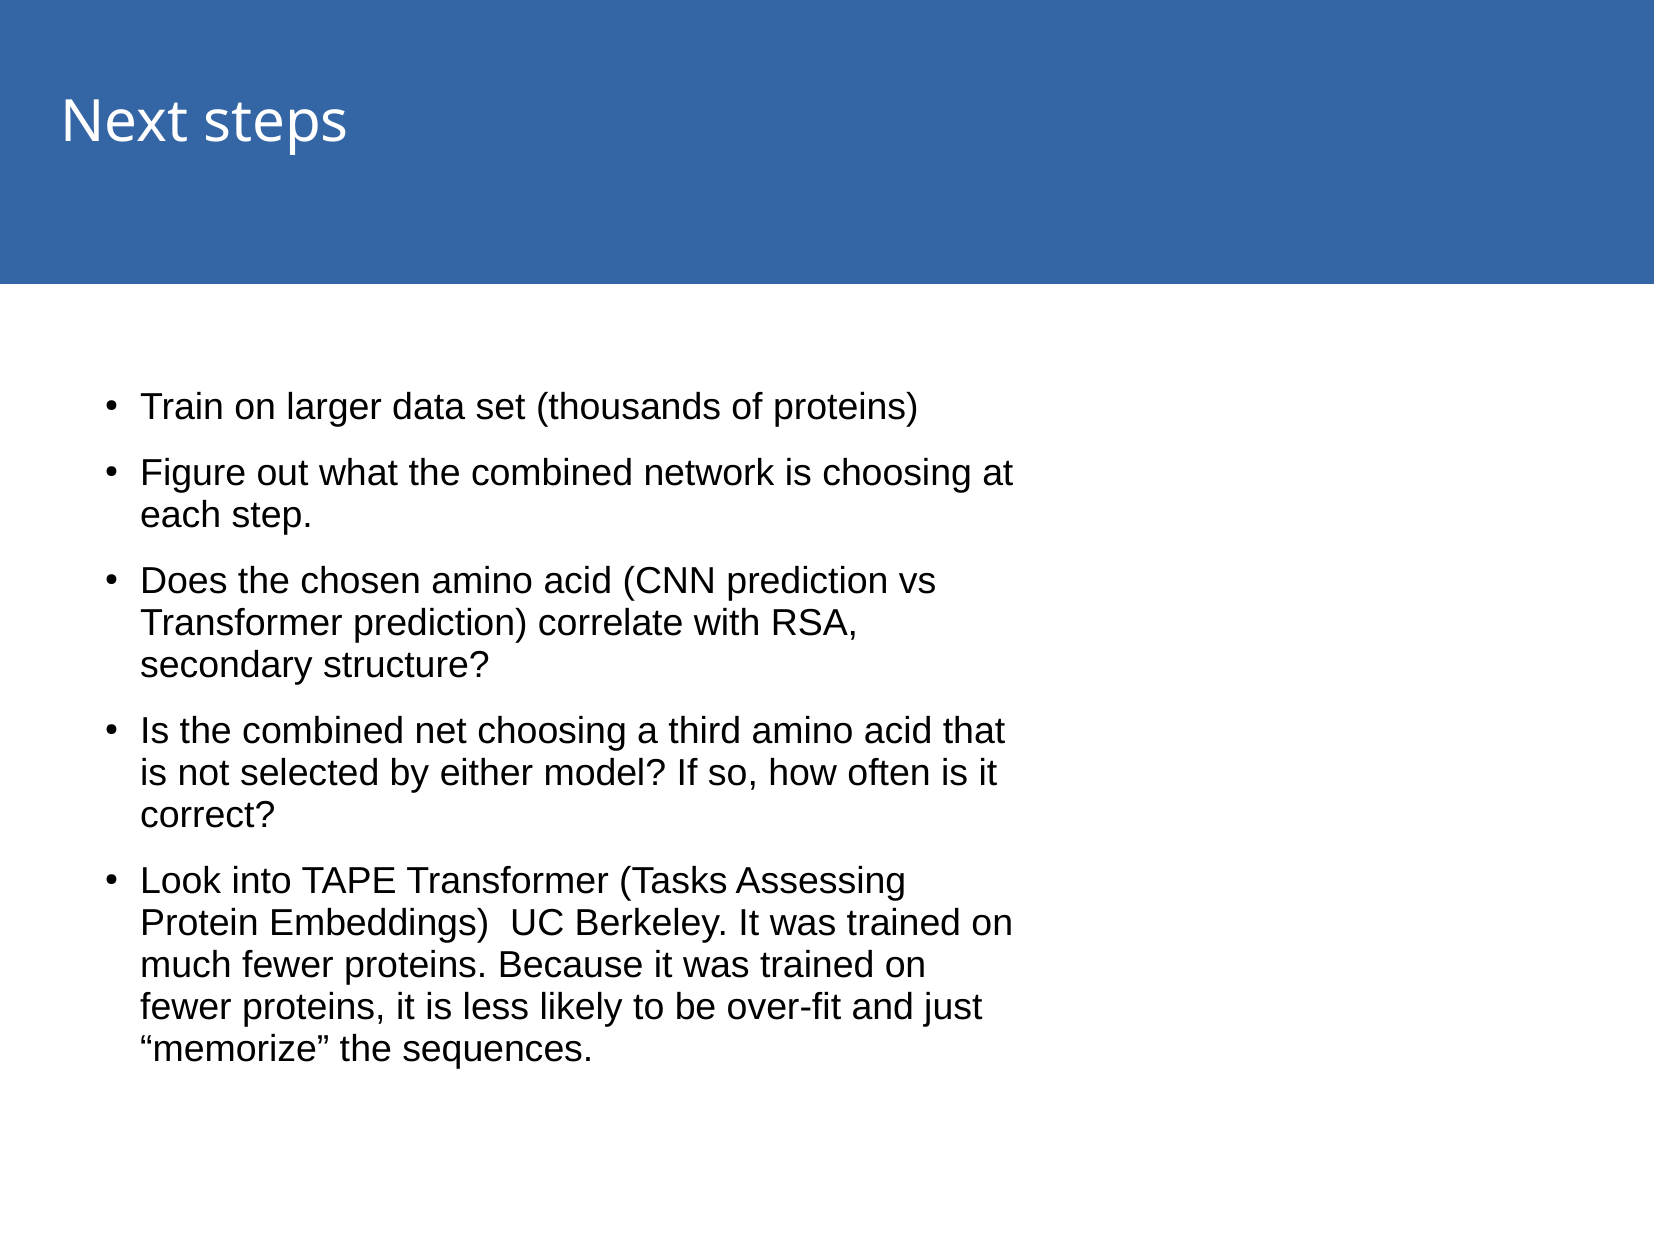

Next steps
Train on larger data set (thousands of proteins)
Figure out what the combined network is choosing at each step.
Does the chosen amino acid (CNN prediction vs Transformer prediction) correlate with RSA, secondary structure?
Is the combined net choosing a third amino acid that is not selected by either model? If so, how often is it correct?
Look into TAPE Transformer (Tasks Assessing Protein Embeddings) UC Berkeley. It was trained on much fewer proteins. Because it was trained on fewer proteins, it is less likely to be over-fit and just “memorize” the sequences.